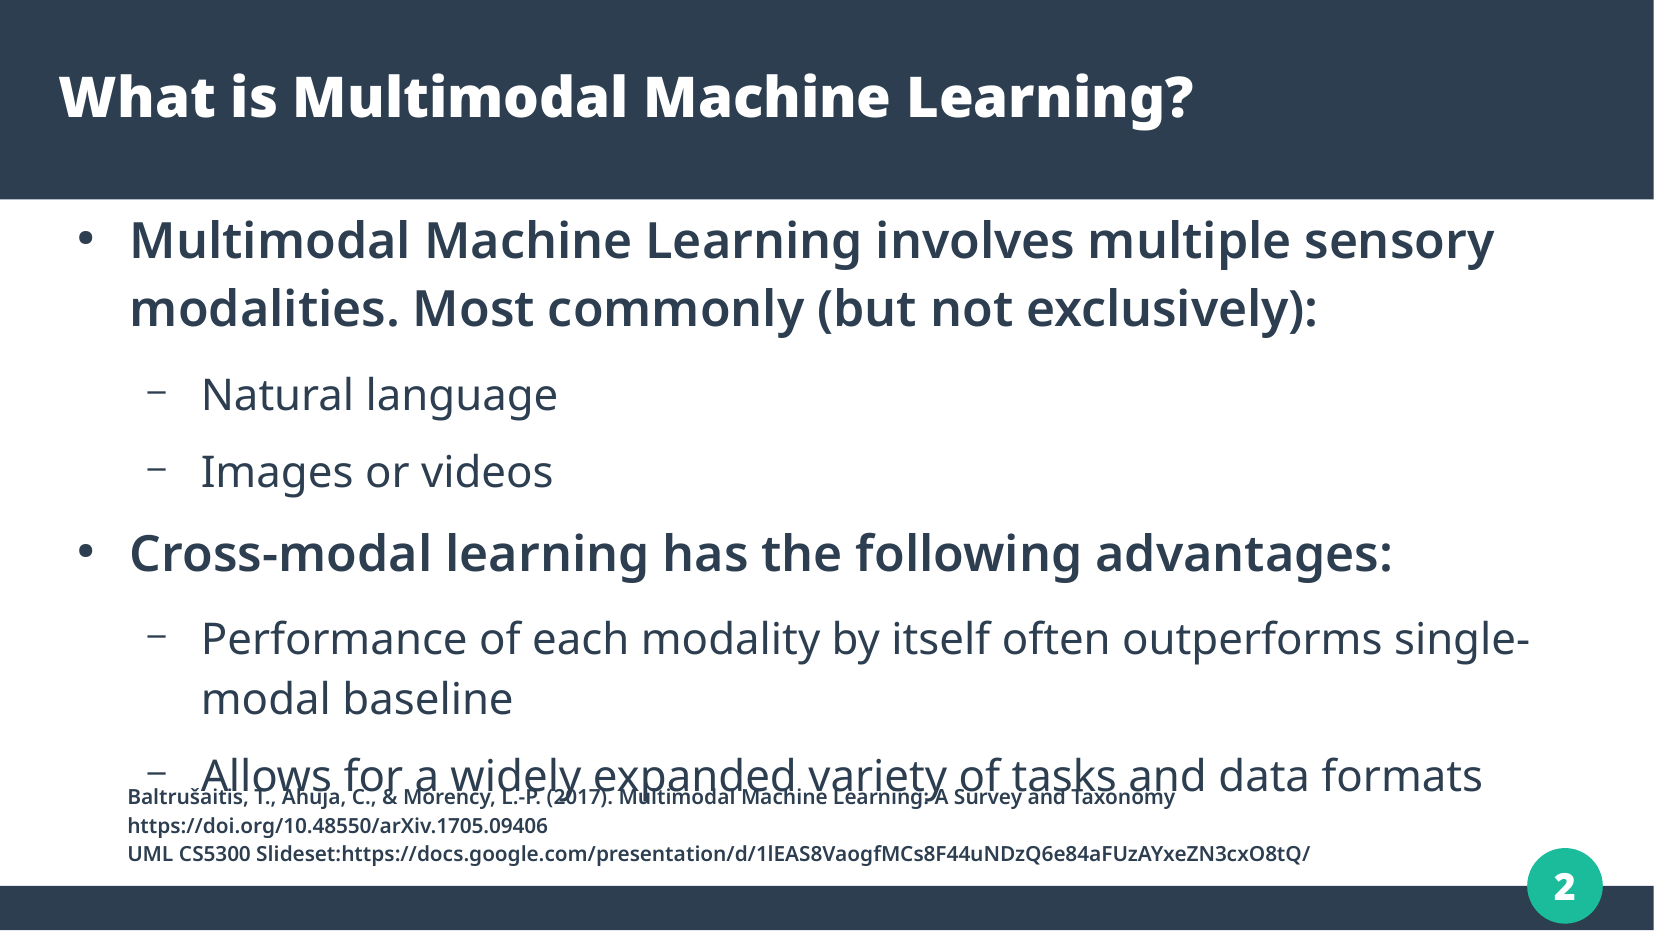

# What is Multimodal Machine Learning?
Multimodal Machine Learning involves multiple sensory modalities. Most commonly (but not exclusively):
Natural language
Images or videos
Cross-modal learning has the following advantages:
Performance of each modality by itself often outperforms single-modal baseline
Allows for a widely expanded variety of tasks and data formats
Baltrušaitis, T., Ahuja, C., & Morency, L.-P. (2017). Multimodal Machine Learning: A Survey and Taxonomy https://doi.org/10.48550/arXiv.1705.09406
UML CS5300 Slideset:https://docs.google.com/presentation/d/1lEAS8VaogfMCs8F44uNDzQ6e84aFUzAYxeZN3cxO8tQ/